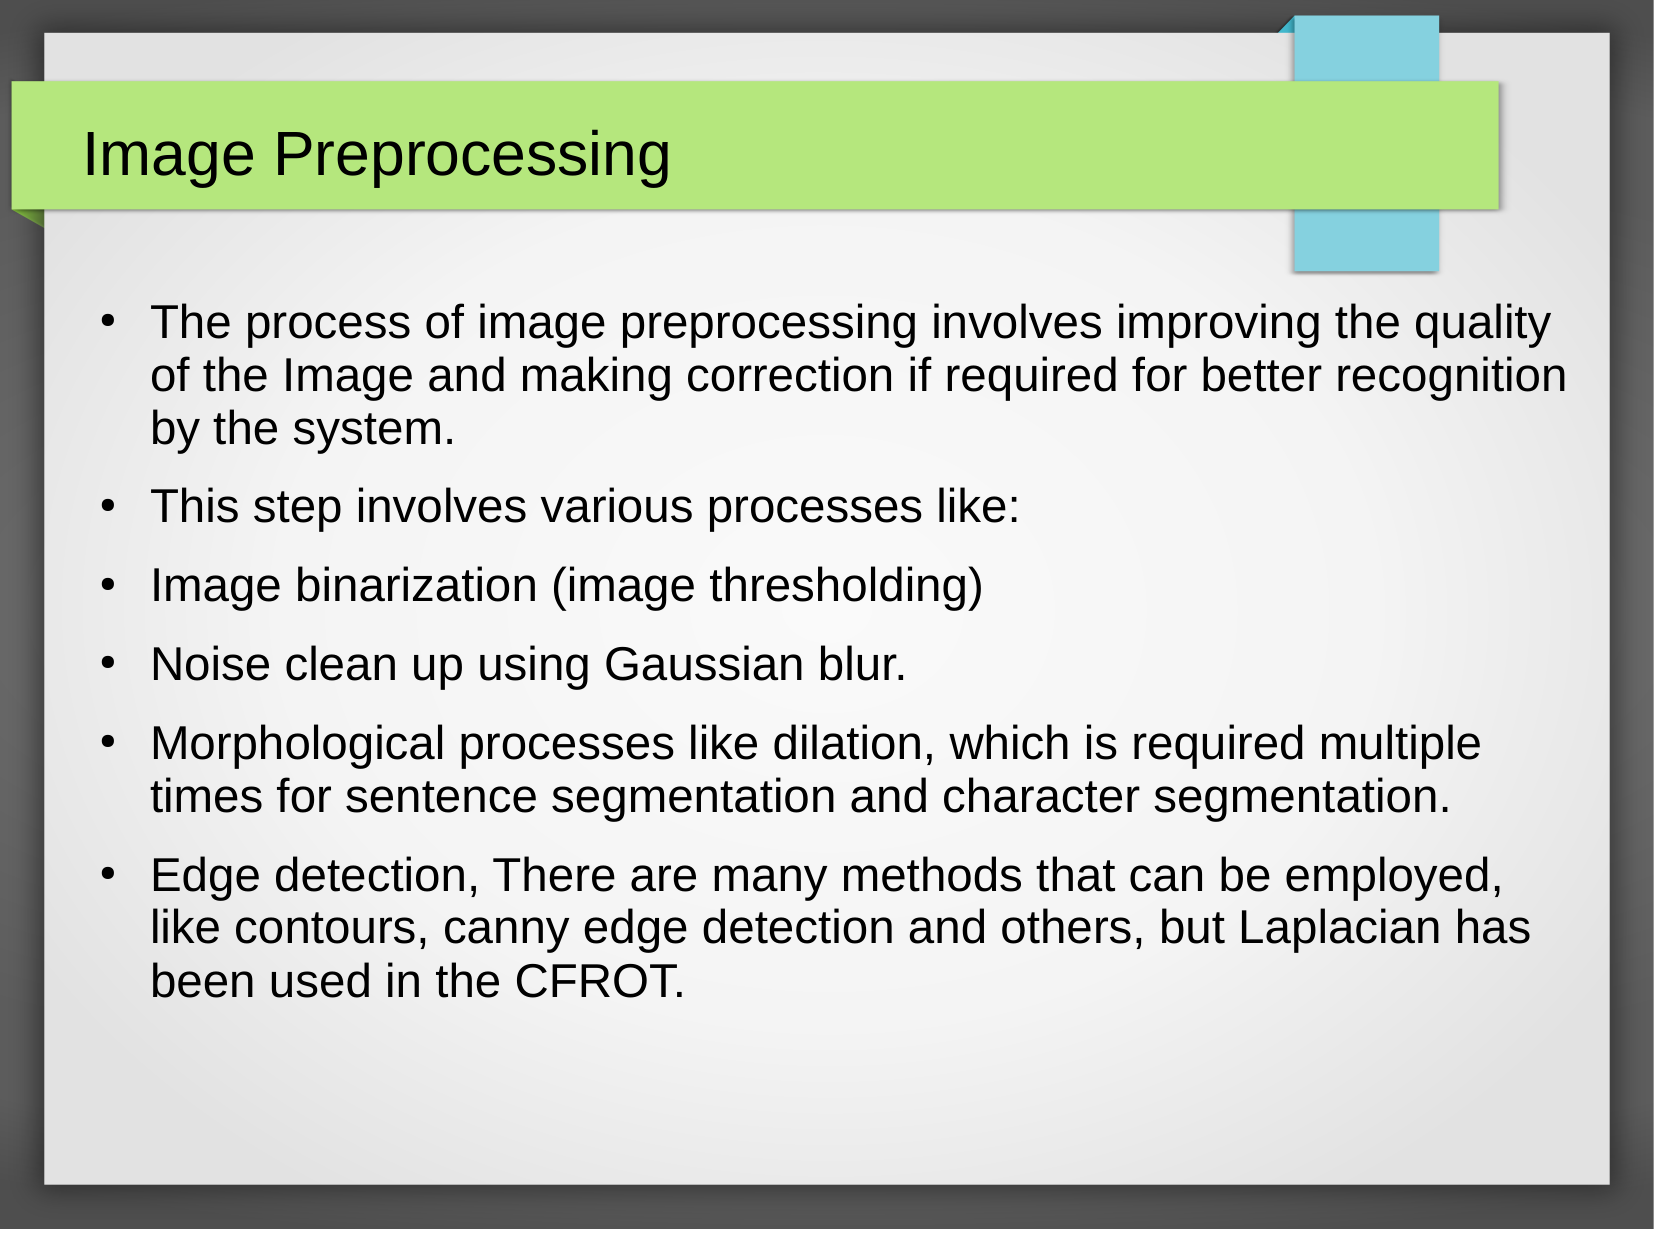

# Image Preprocessing
The process of image preprocessing involves improving the quality of the Image and making correction if required for better recognition by the system.
This step involves various processes like:
Image binarization (image thresholding)
Noise clean up using Gaussian blur.
Morphological processes like dilation, which is required multiple times for sentence segmentation and character segmentation.
Edge detection, There are many methods that can be employed, like contours, canny edge detection and others, but Laplacian has been used in the CFROT.